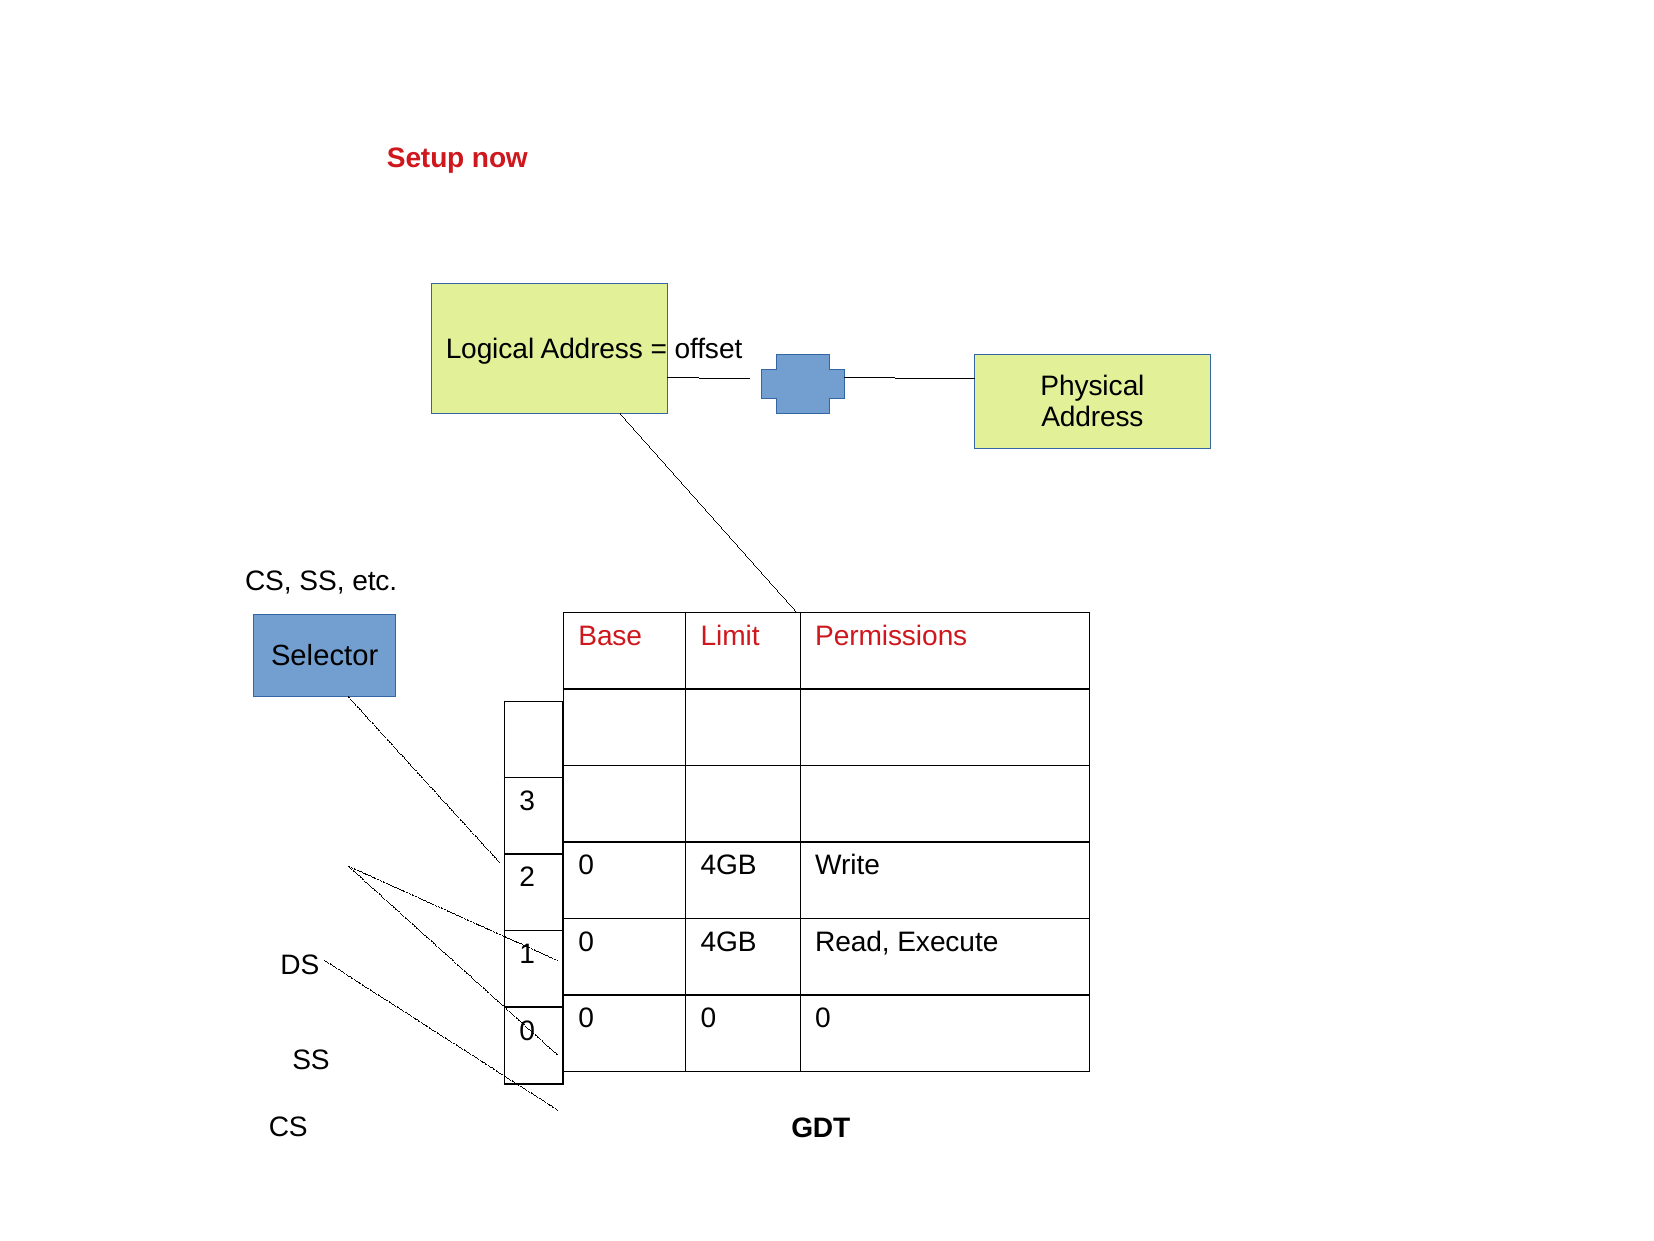

Setup now
Logical Address = offset
Physical
Address
CS, SS, etc.
| Base | Limit | Permissions |
| --- | --- | --- |
| | | |
| | | |
| 0 | 4GB | Write |
| 0 | 4GB | Read, Execute |
| 0 | 0 | 0 |
Selector
| |
| --- |
| 3 |
| 2 |
| 1 |
| 0 |
DS
SS
CS
GDT